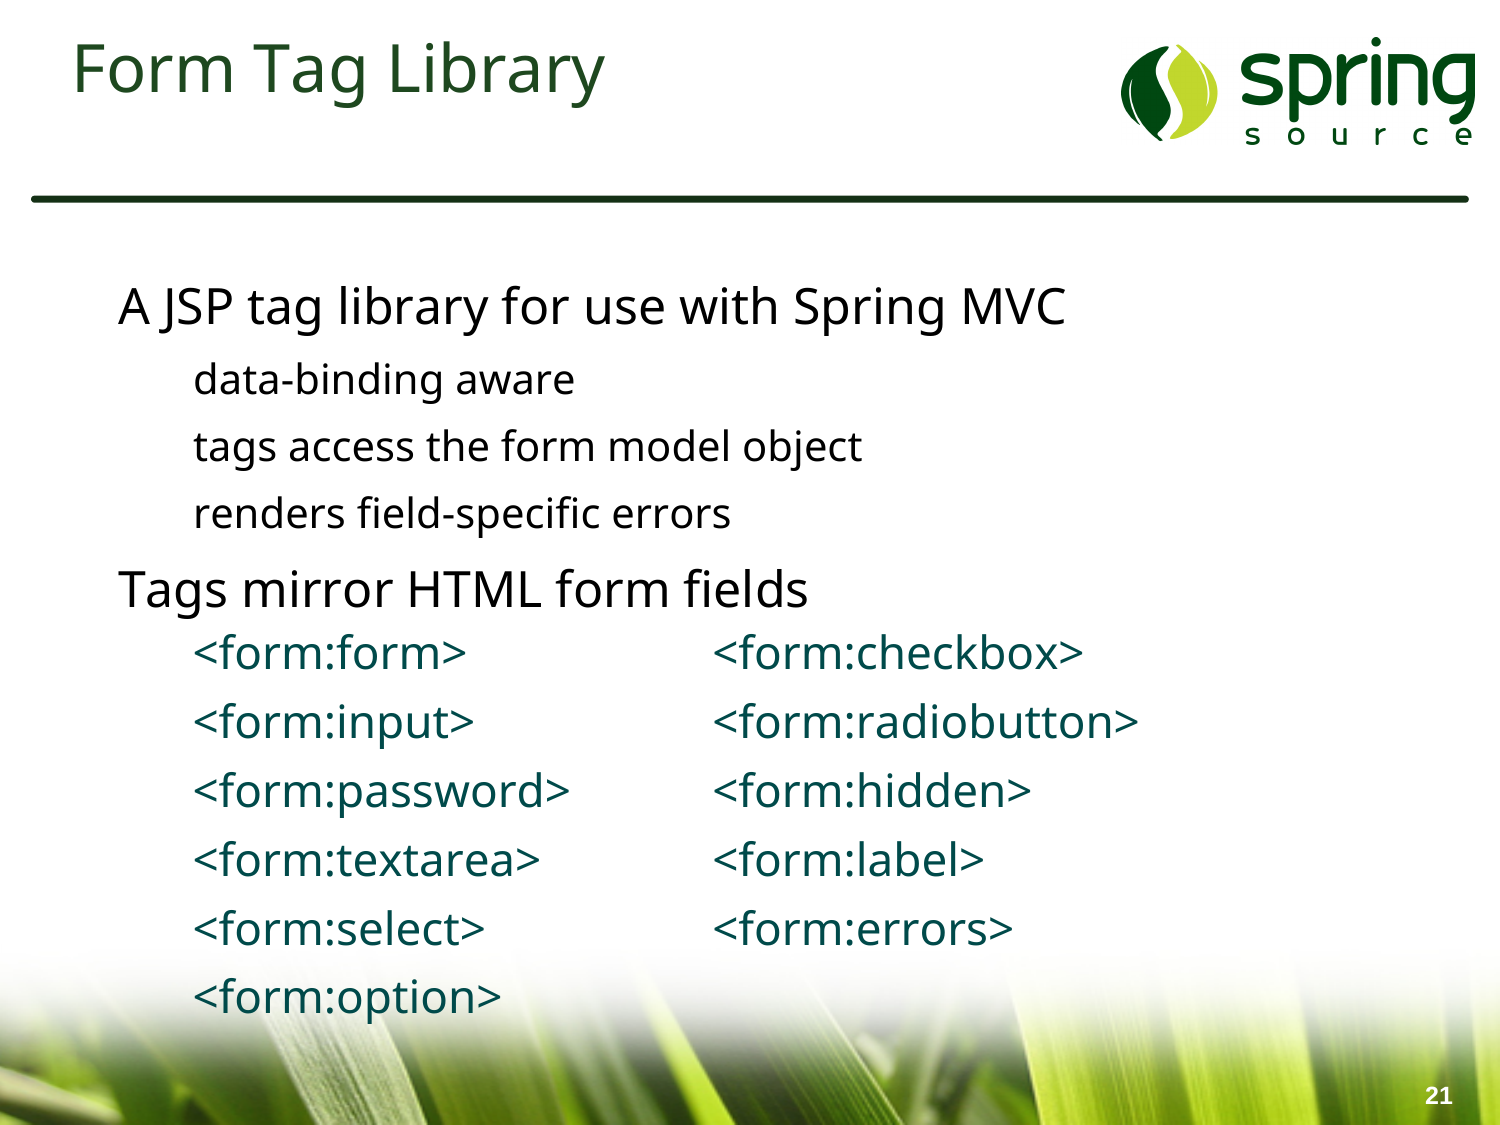

# Form Tag Library
A JSP tag library for use with Spring MVC
data-binding aware
tags access the form model object
renders field-specific errors
Tags mirror HTML form fields
<form:form>
<form:input>
<form:password>
<form:textarea>
<form:select>
<form:option>
<form:checkbox>
<form:radiobutton>
<form:hidden>
<form:label>
<form:errors>